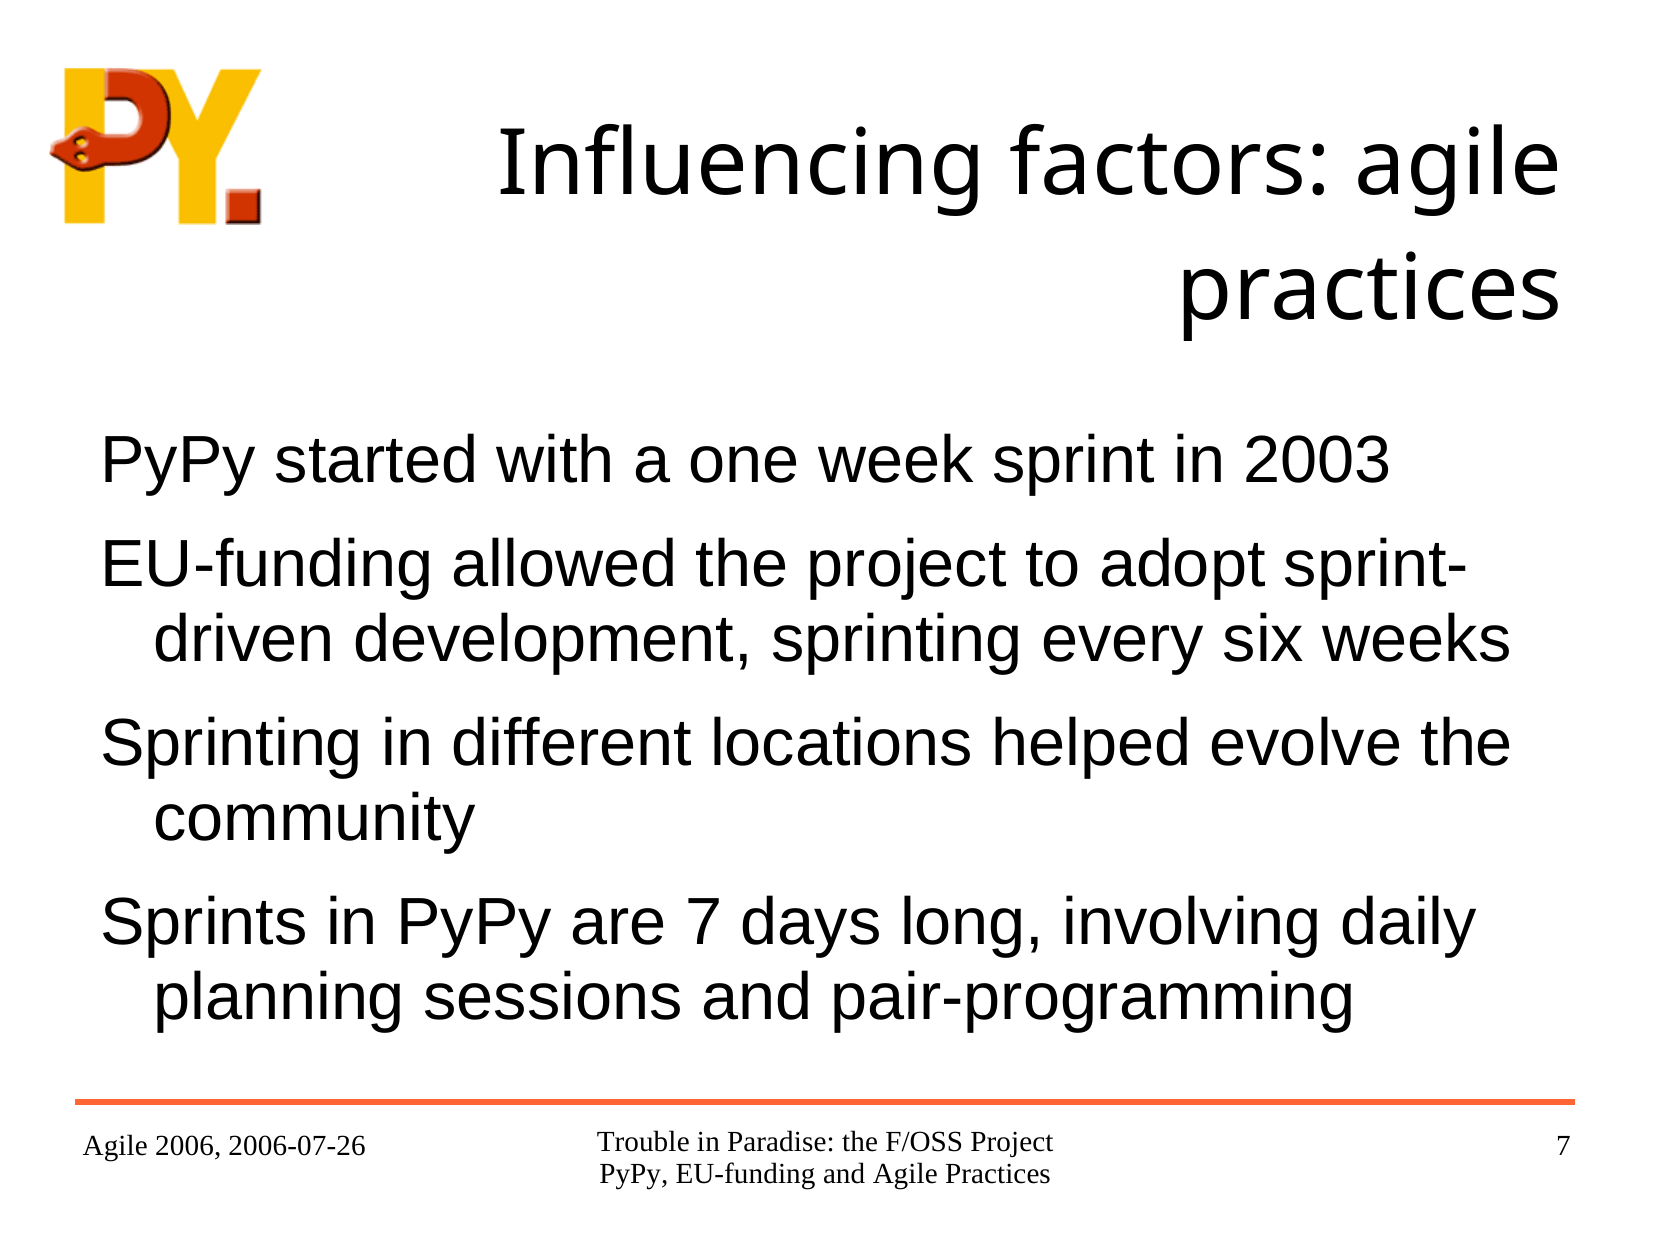

# Influencing factors: agile practices
PyPy started with a one week sprint in 2003
EU-funding allowed the project to adopt sprint-driven development, sprinting every six weeks
Sprinting in different locations helped evolve the community
Sprints in PyPy are 7 days long, involving daily planning sessions and pair-programming
PyPy: A Case Study of a F/OSS Community
Brussels, 2005-12-08
7